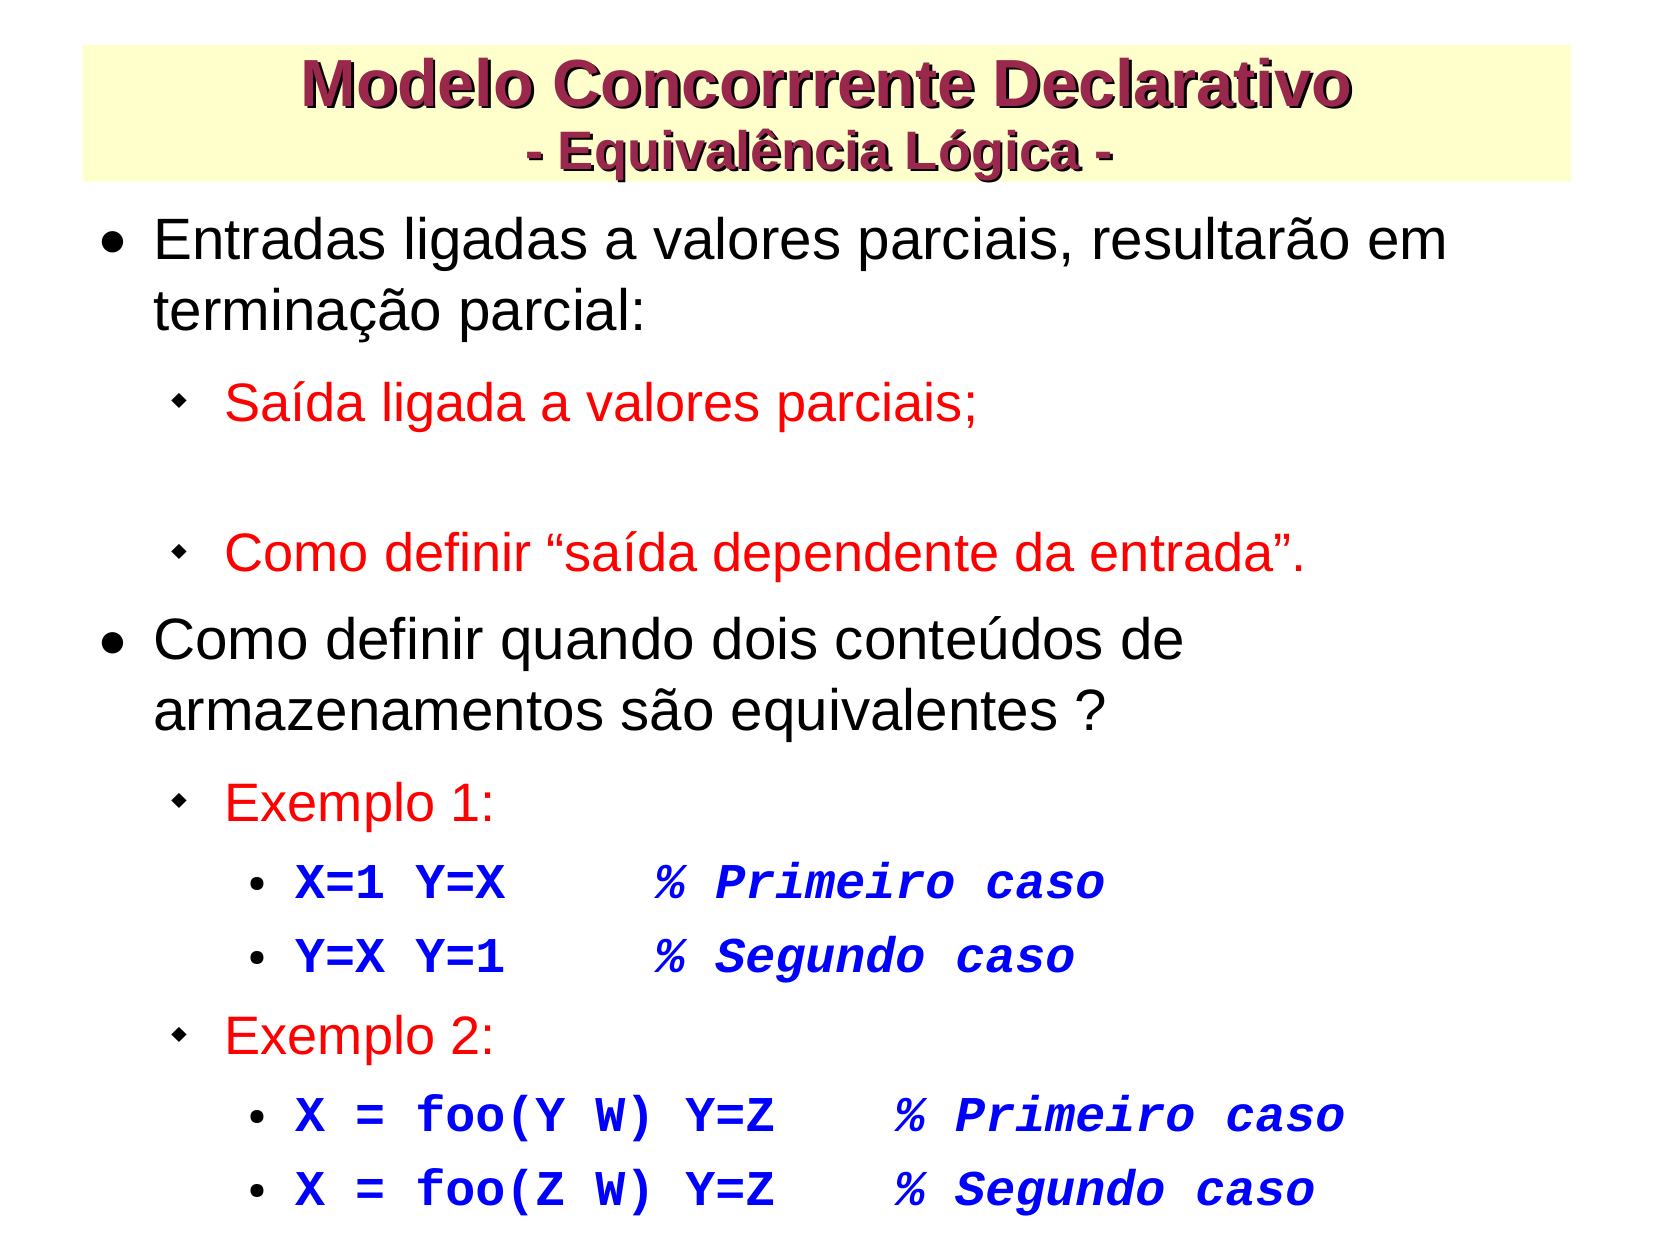

# Modelo Concorrrente Declarativo - Equivalência Lógica -
Entradas ligadas a valores parciais, resultarão em terminação parcial:
Saída ligada a valores parciais;
Como definir “saída dependente da entrada”.
Como definir quando dois conteúdos de armazenamentos são equivalentes ?
Exemplo 1:
X=1 Y=X % Primeiro caso
Y=X Y=1 % Segundo caso
Exemplo 2:
X = foo(Y W) Y=Z % Primeiro caso
X = foo(Z W) Y=Z % Segundo caso